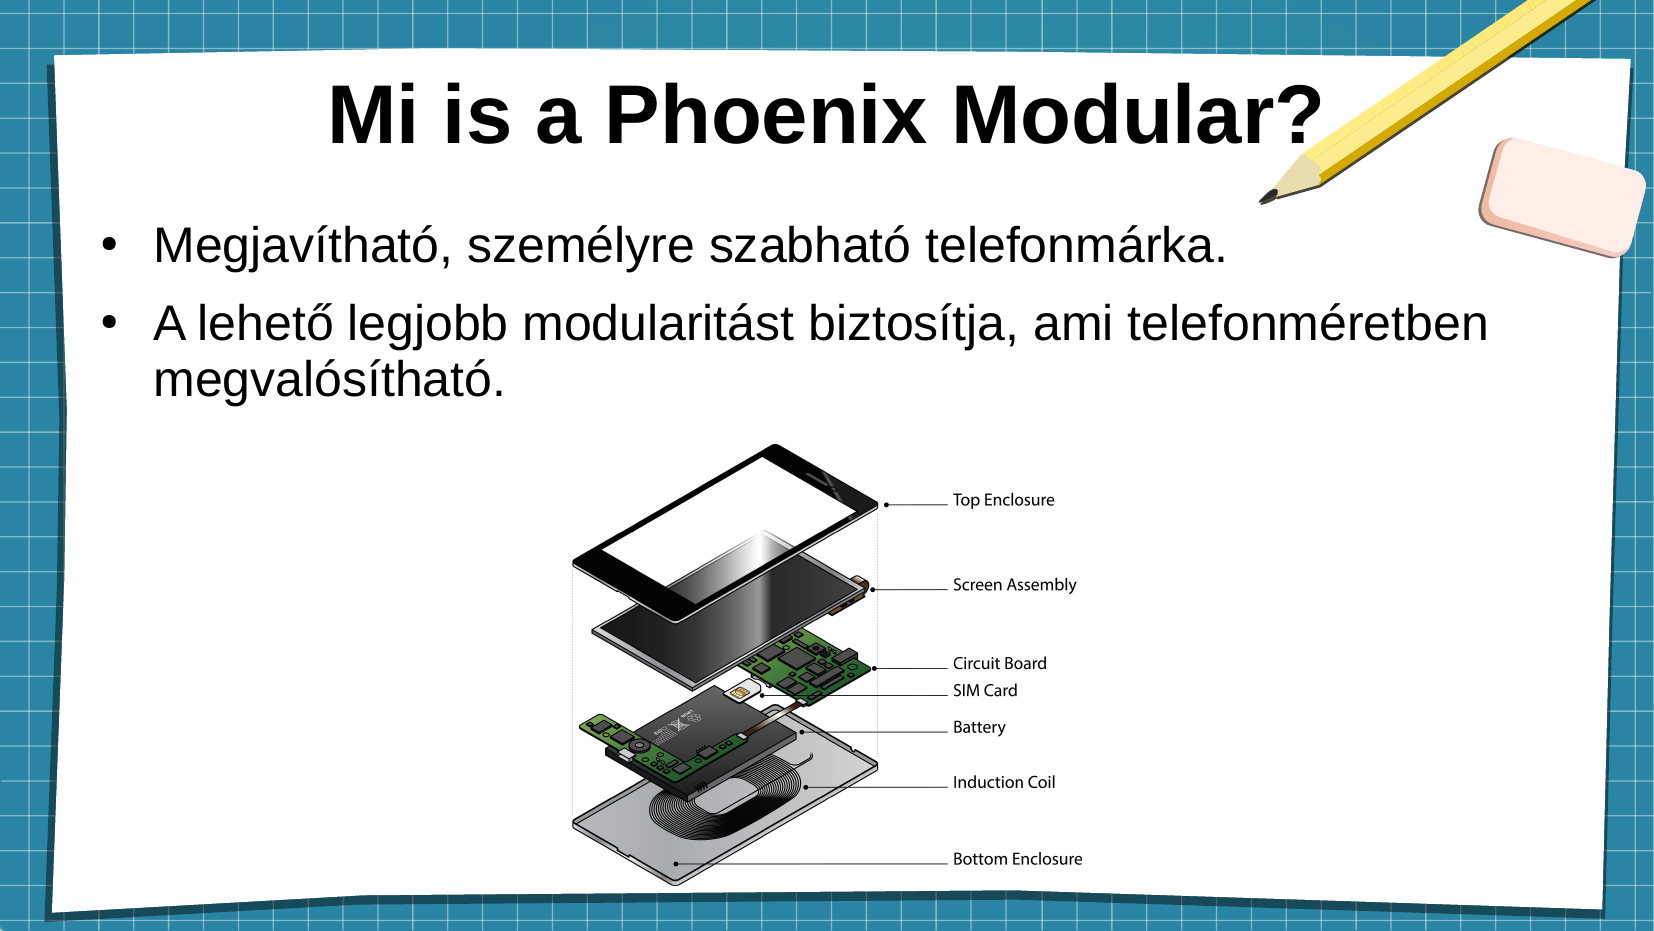

# Mi is a Phoenix Modular?
Megjavítható, személyre szabható telefonmárka.
A lehető legjobb modularitást biztosítja, ami telefonméretben megvalósítható.